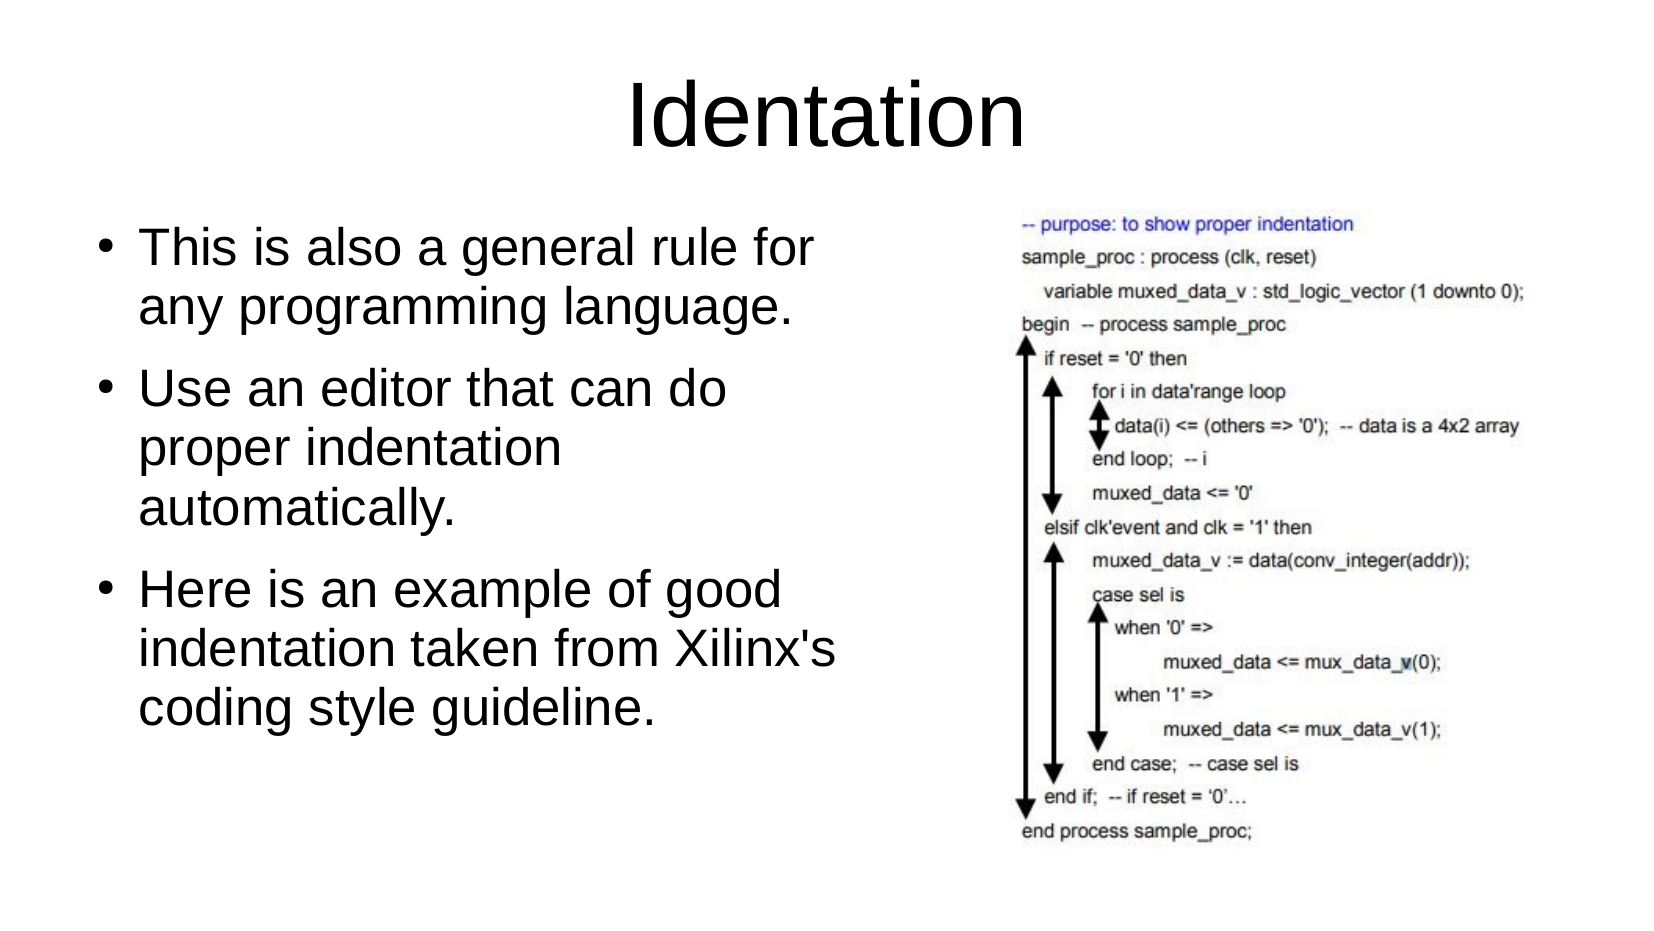

# Identation
This is also a general rule for any programming language.
Use an editor that can do proper indentation automatically.
Here is an example of good indentation taken from Xilinx's coding style guideline.